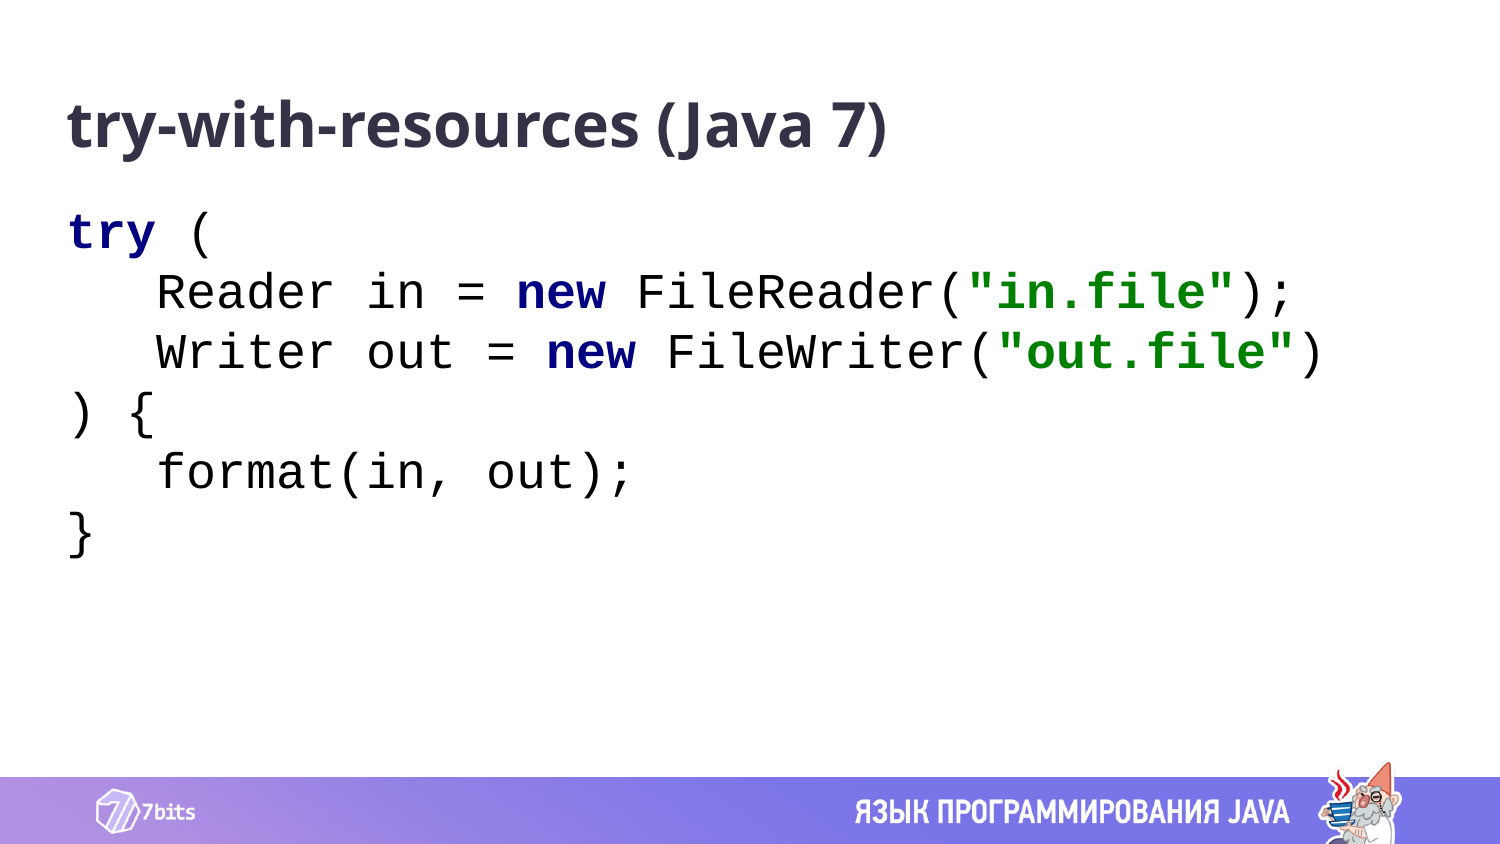

# try-with-resources (Java 7)
try (
 Reader in = new FileReader("in.file");
 Writer out = new FileWriter("out.file")
) {
 format(in, out);
}